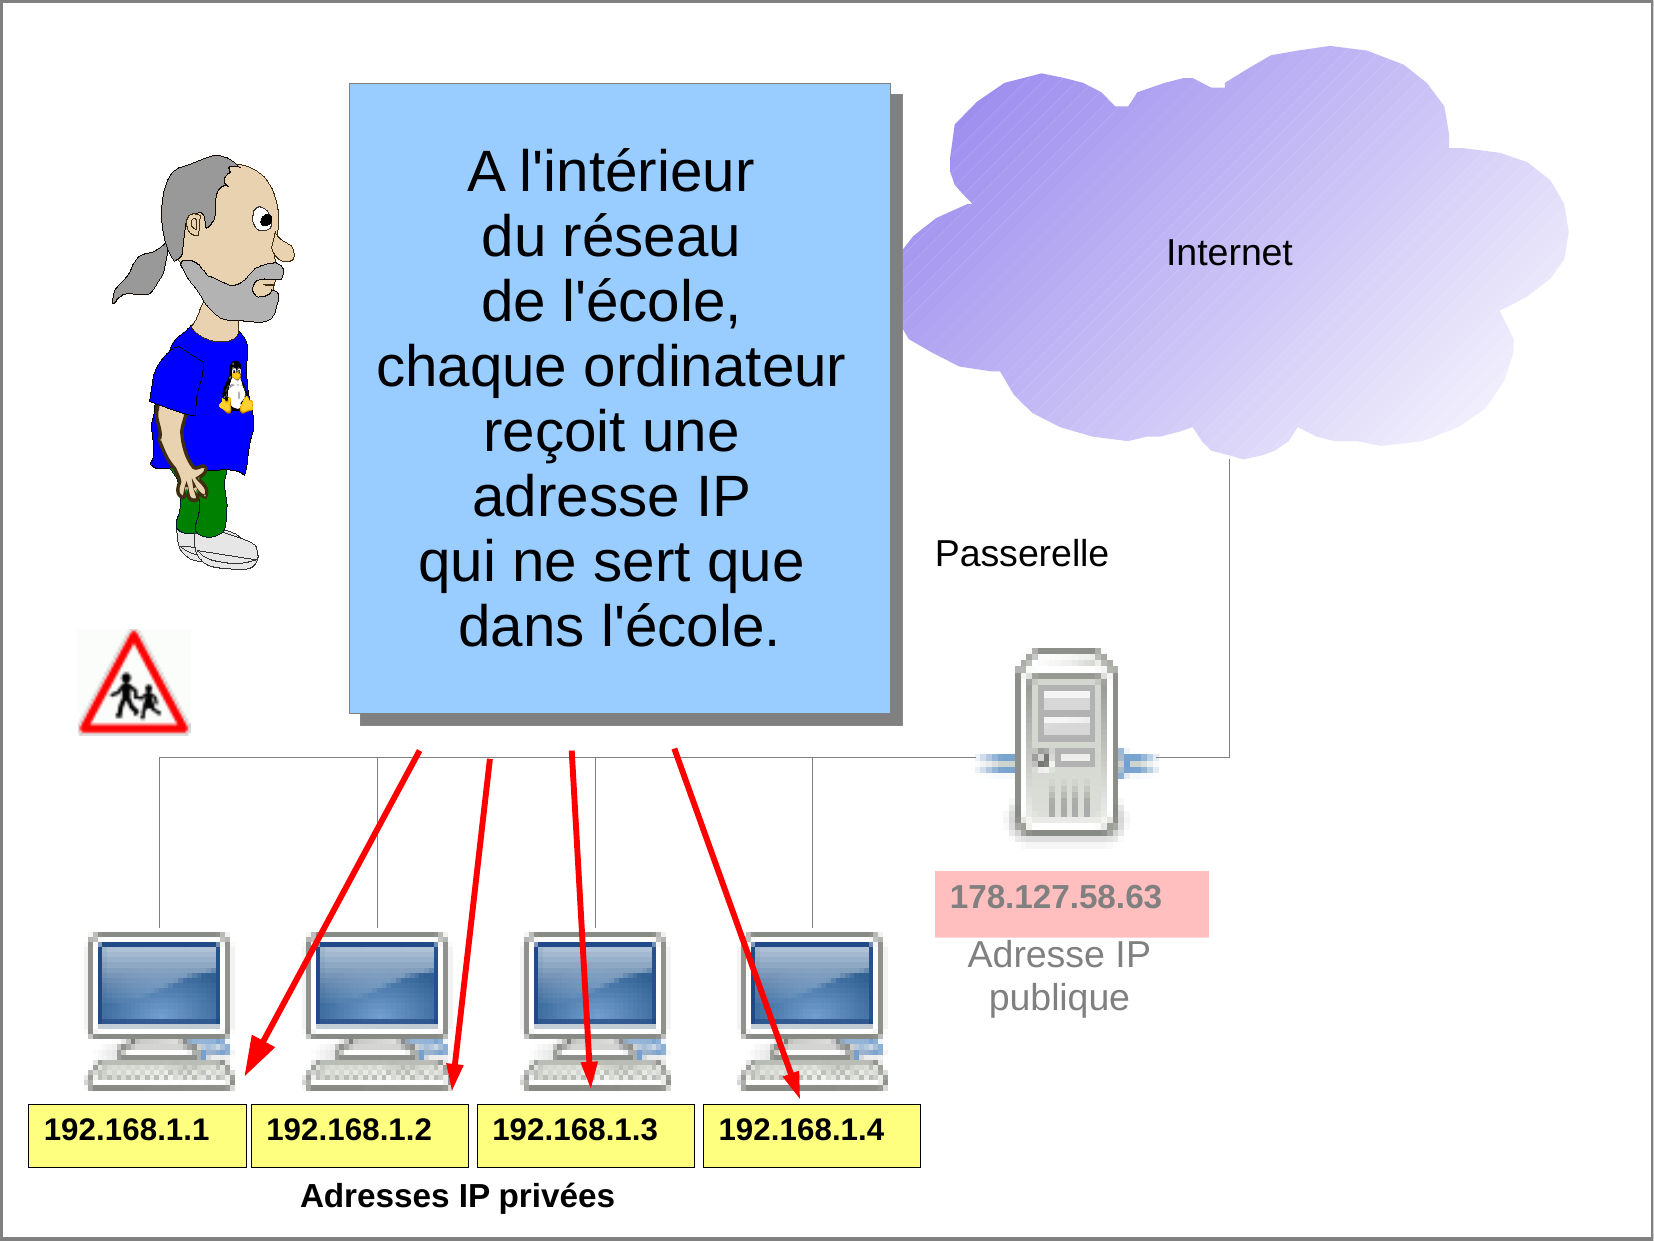

Internet
A l'intérieur
du réseau
de l'école,
chaque ordinateur
reçoit une
adresse IP
qui ne sert que
dans l'école.
Passerelle
178.127.58.63
Adresse IP
publique
192.168.1.2
192.168.1.3
192.168.1.4
192.168.1.1
Adresses IP privées